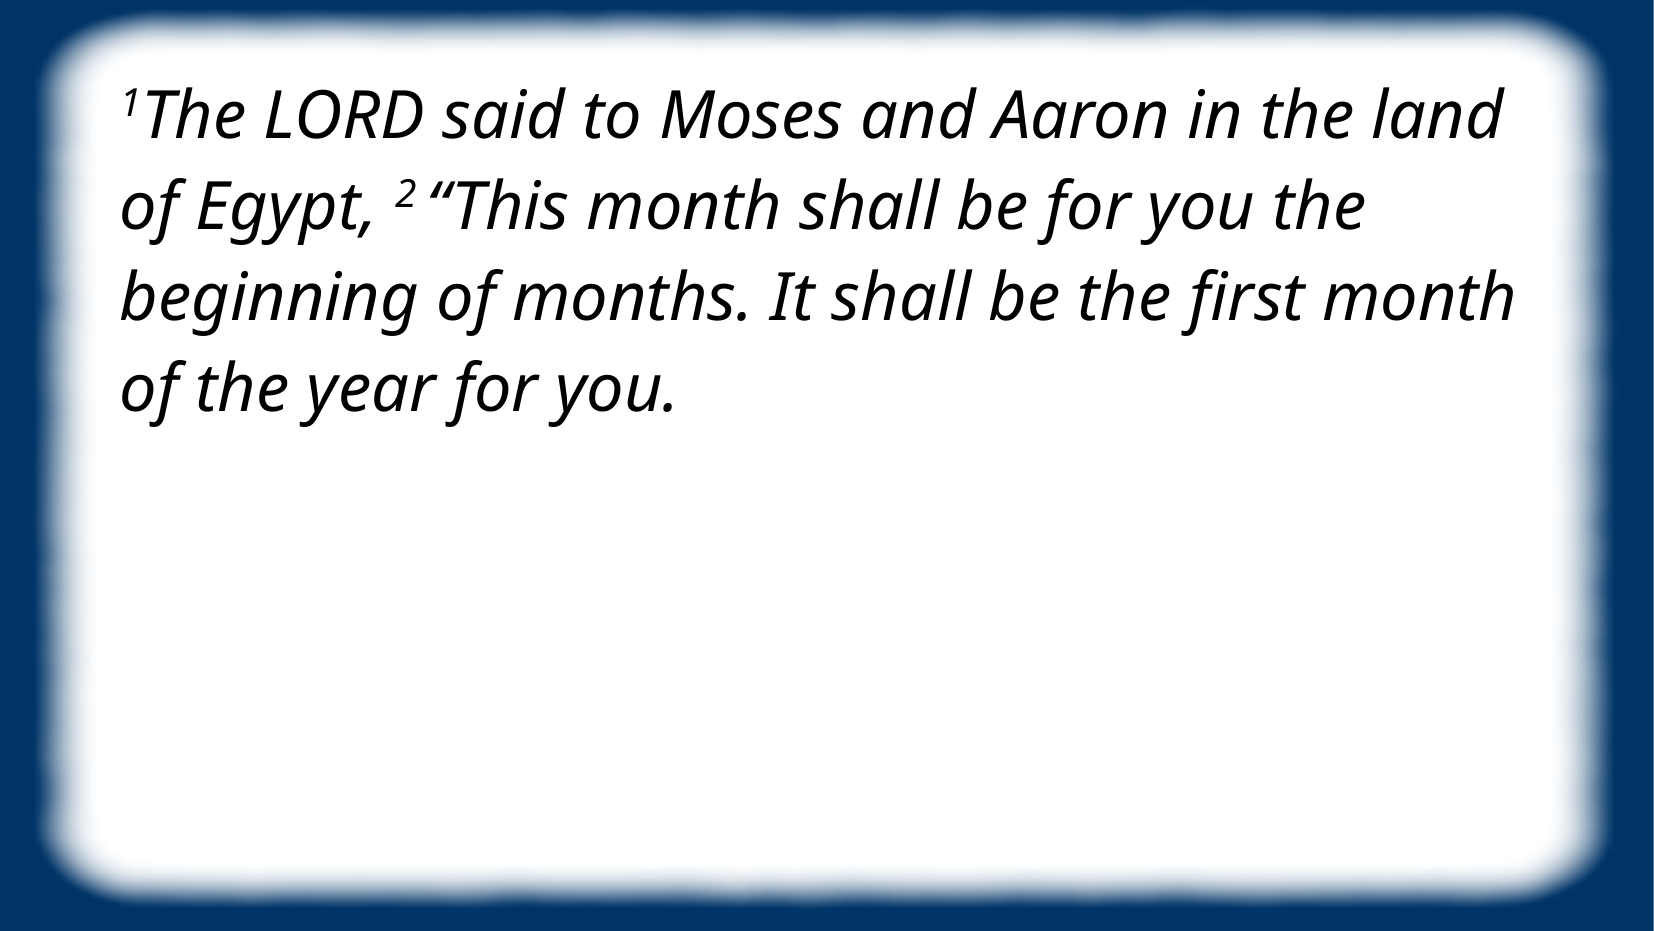

1The Lord said to Moses and Aaron in the land of Egypt, 2 “This month shall be for you the beginning of months. It shall be the first month of the year for you.